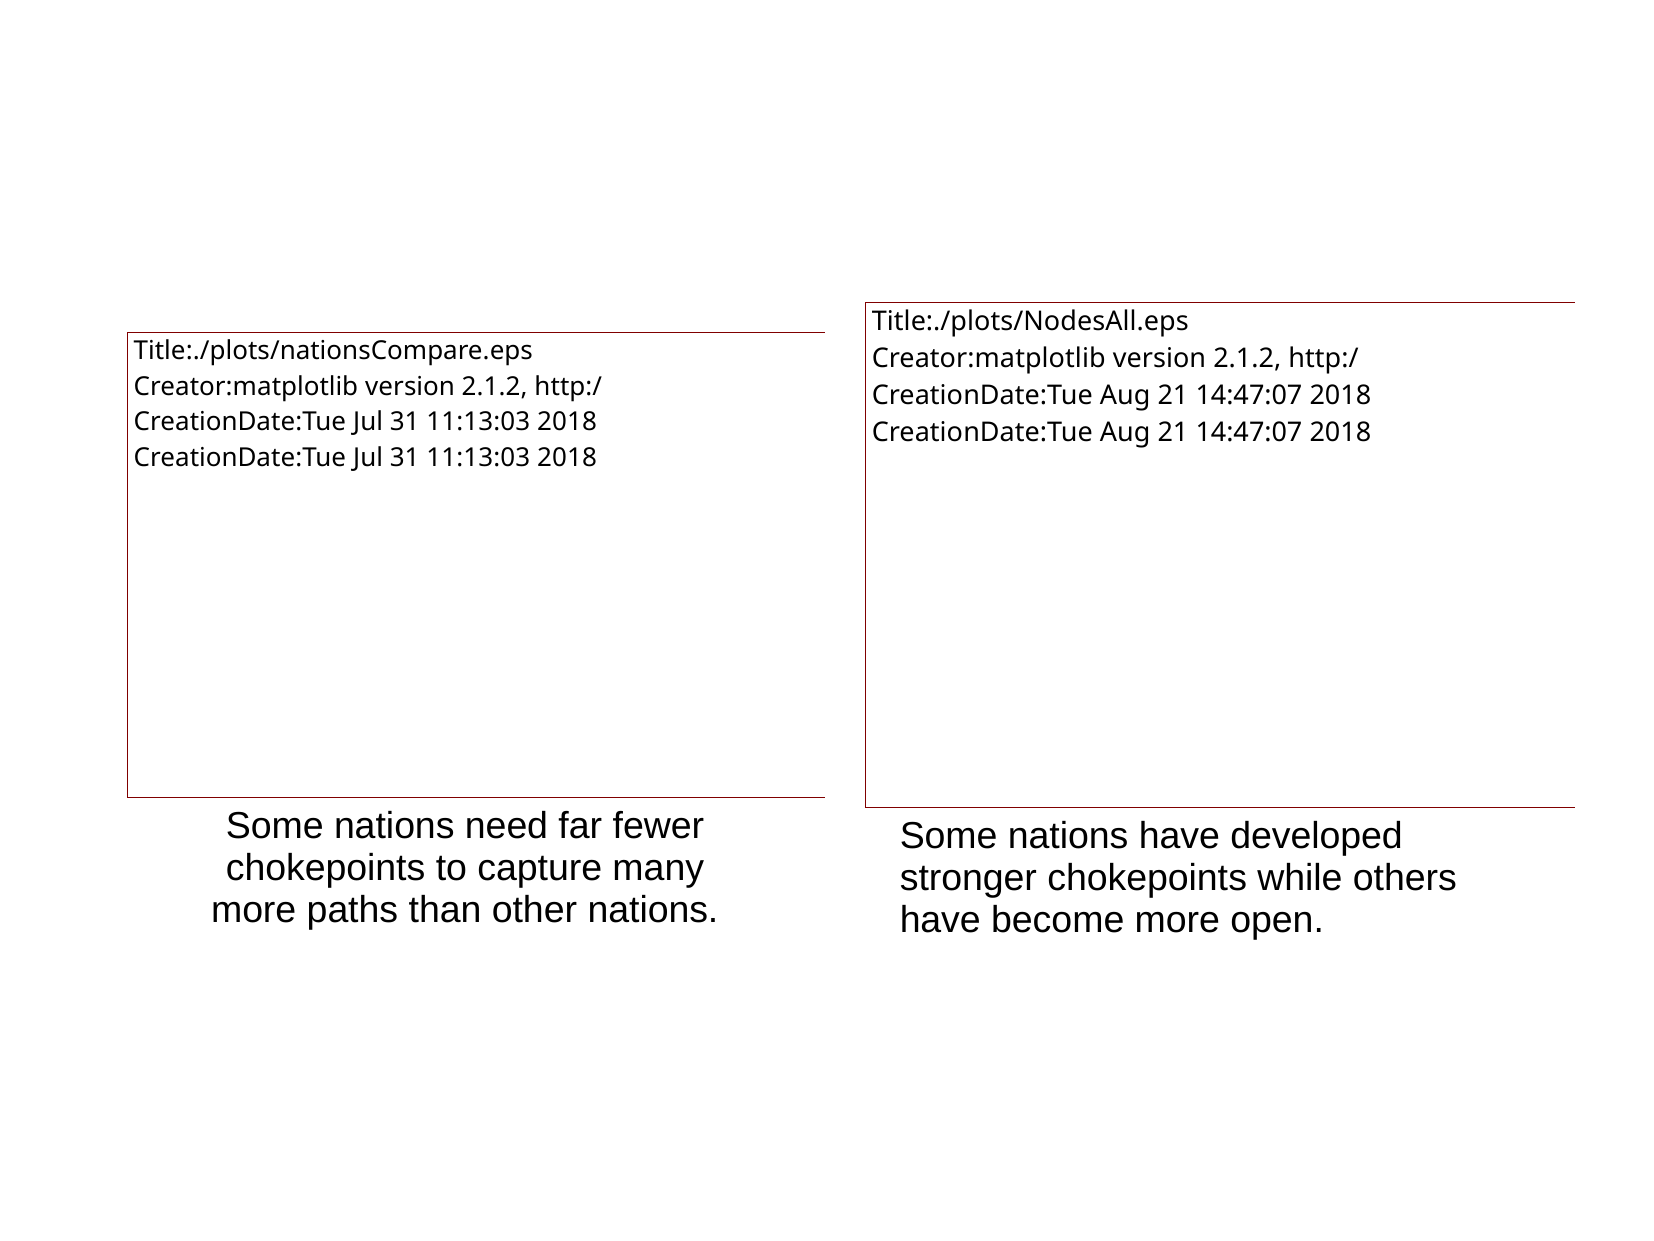

Some nations need far fewer chokepoints to capture many more paths than other nations.
Some nations have developed stronger chokepoints while others have become more open.